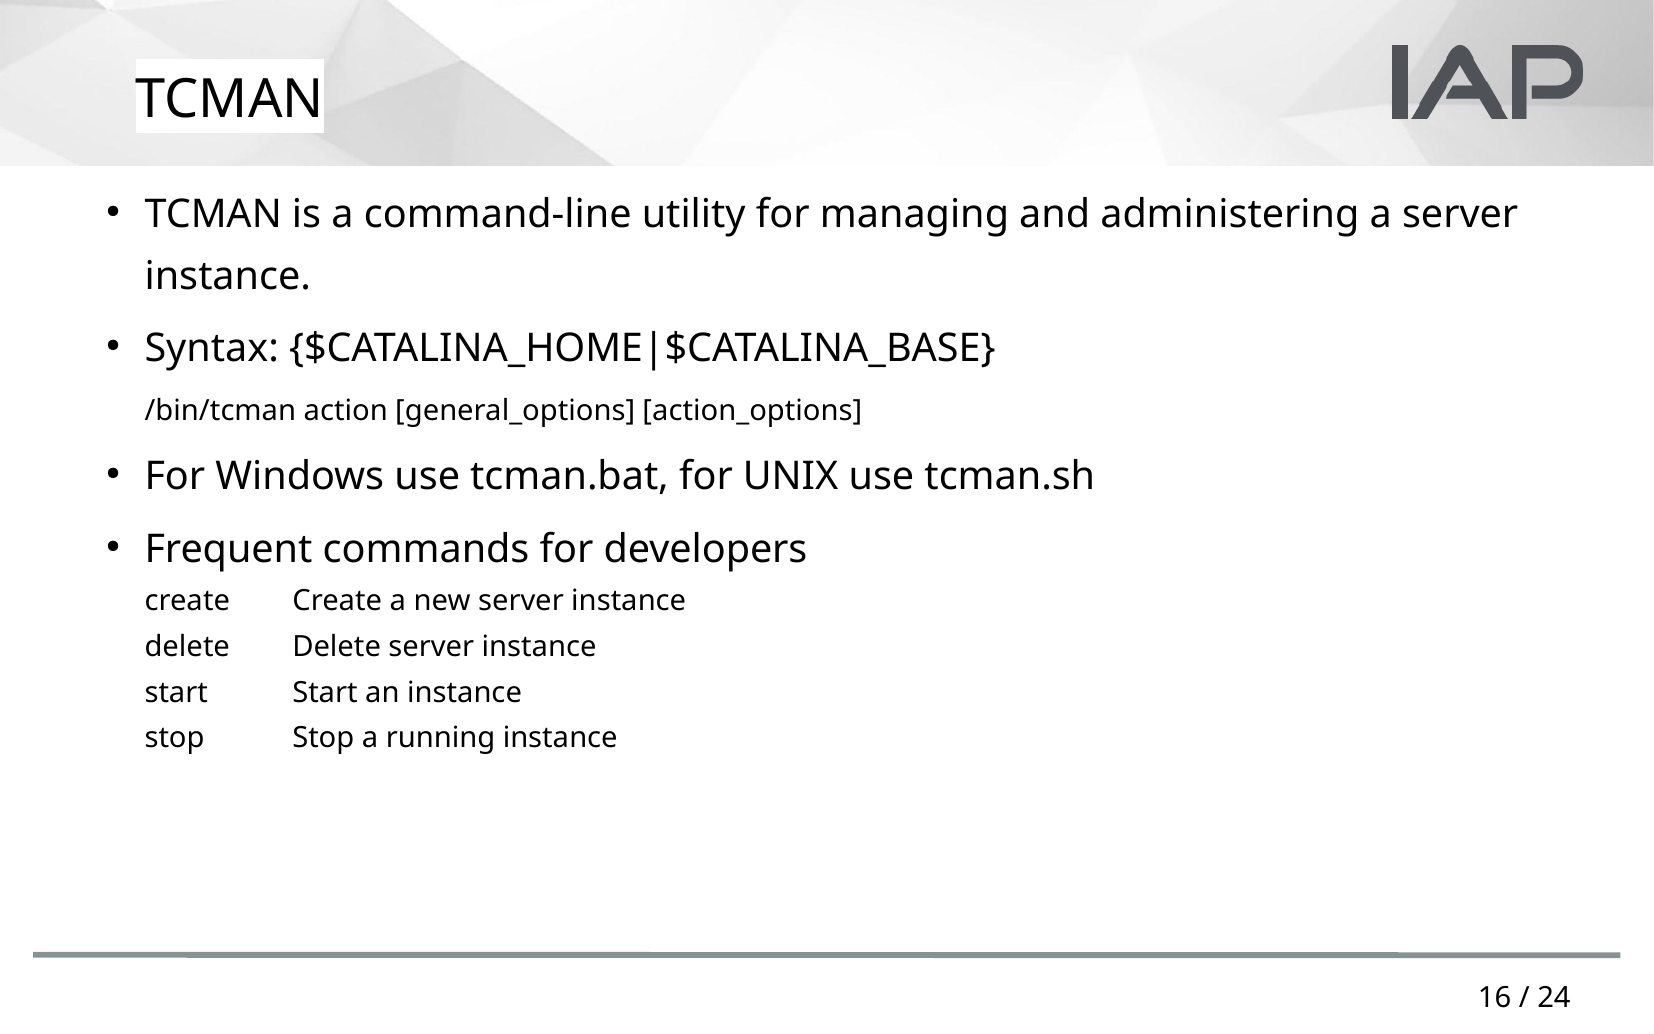

# TCMAN
TCMAN is a command-line utility for managing and administering a server instance.
Syntax: {$CATALINA_HOME|$CATALINA_BASE}
/bin/tcman action [general_options] [action_options]
For Windows use tcman.bat, for UNIX use tcman.sh
Frequent commands for developers
create 	Create a new server instance
delete 	Delete server instance
start 		Start an instance
stop 		Stop a running instance
16